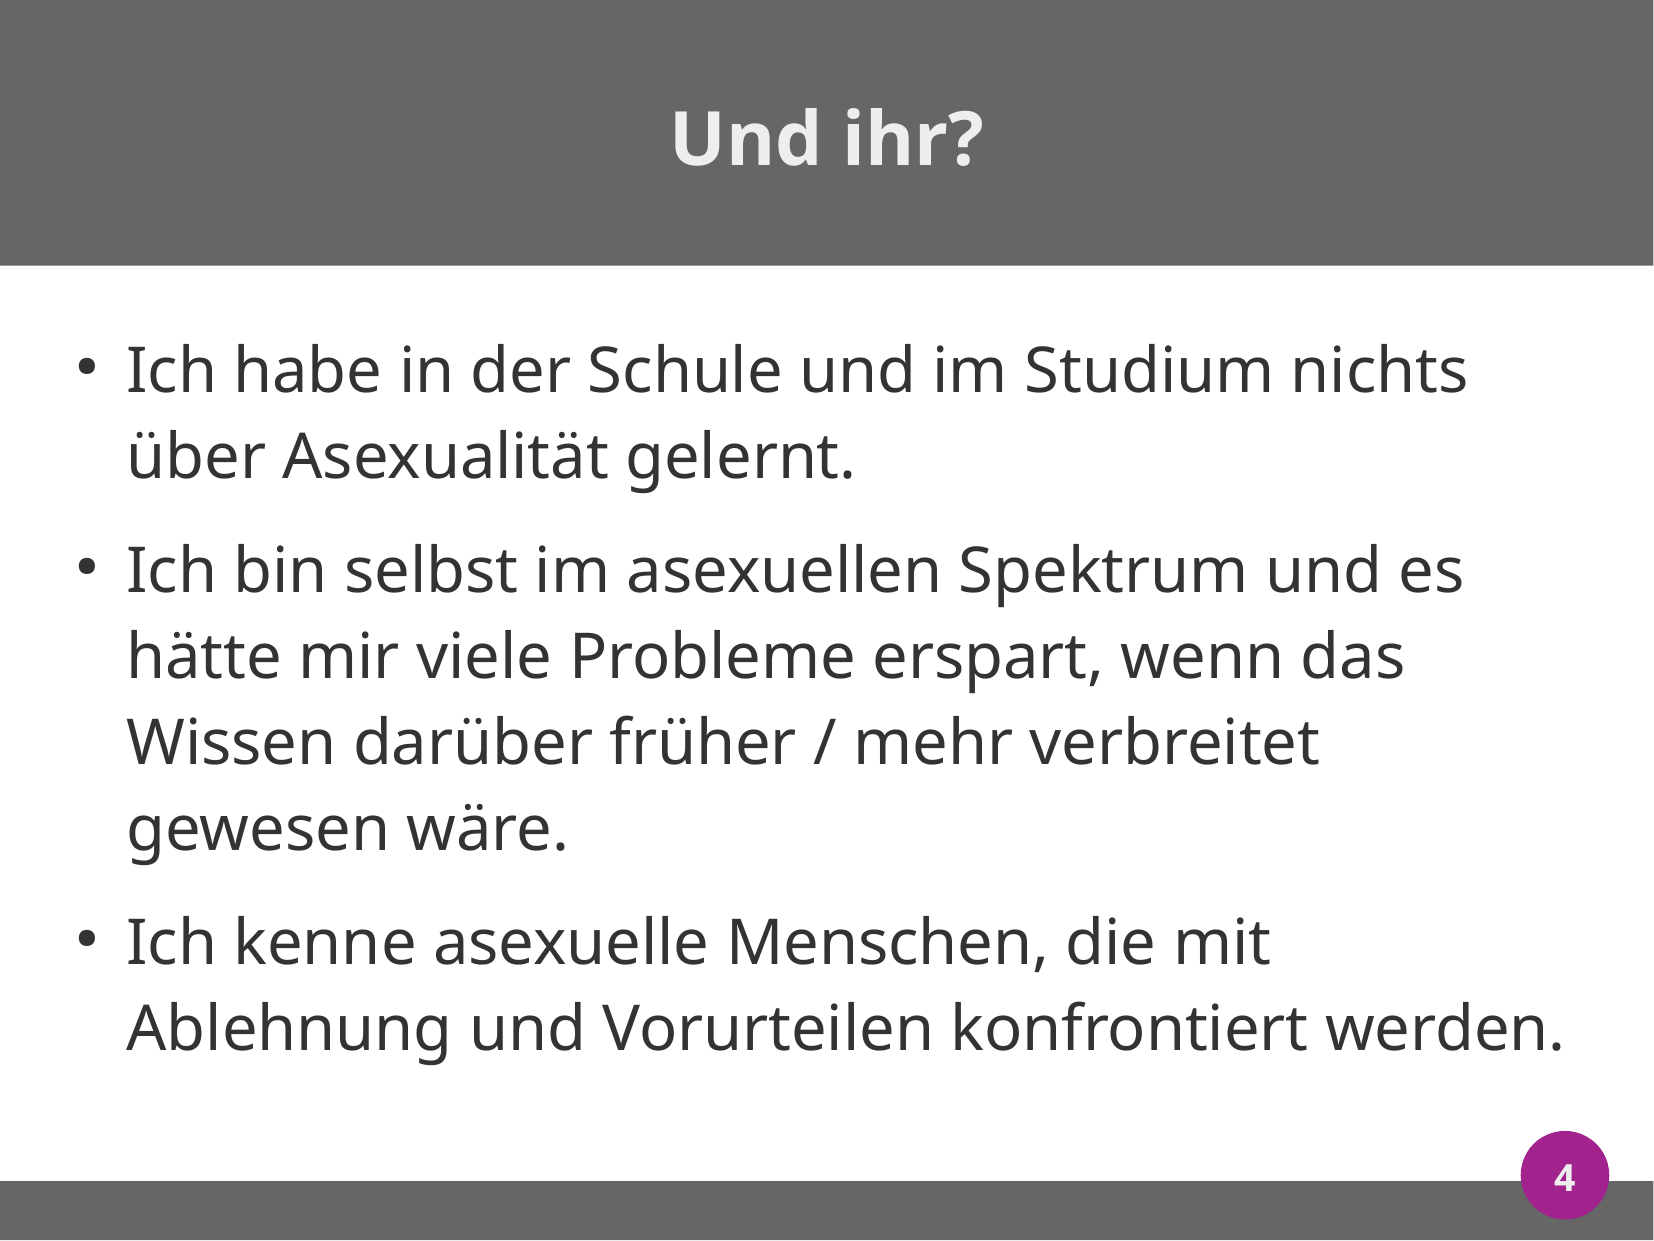

# Und ihr?
Ich habe in der Schule und im Studium nichts über Asexualität gelernt.
Ich bin selbst im asexuellen Spektrum und es hätte mir viele Probleme erspart, wenn das Wissen darüber früher / mehr verbreitet gewesen wäre.
Ich kenne asexuelle Menschen, die mit Ablehnung und Vorurteilen konfrontiert werden.
4